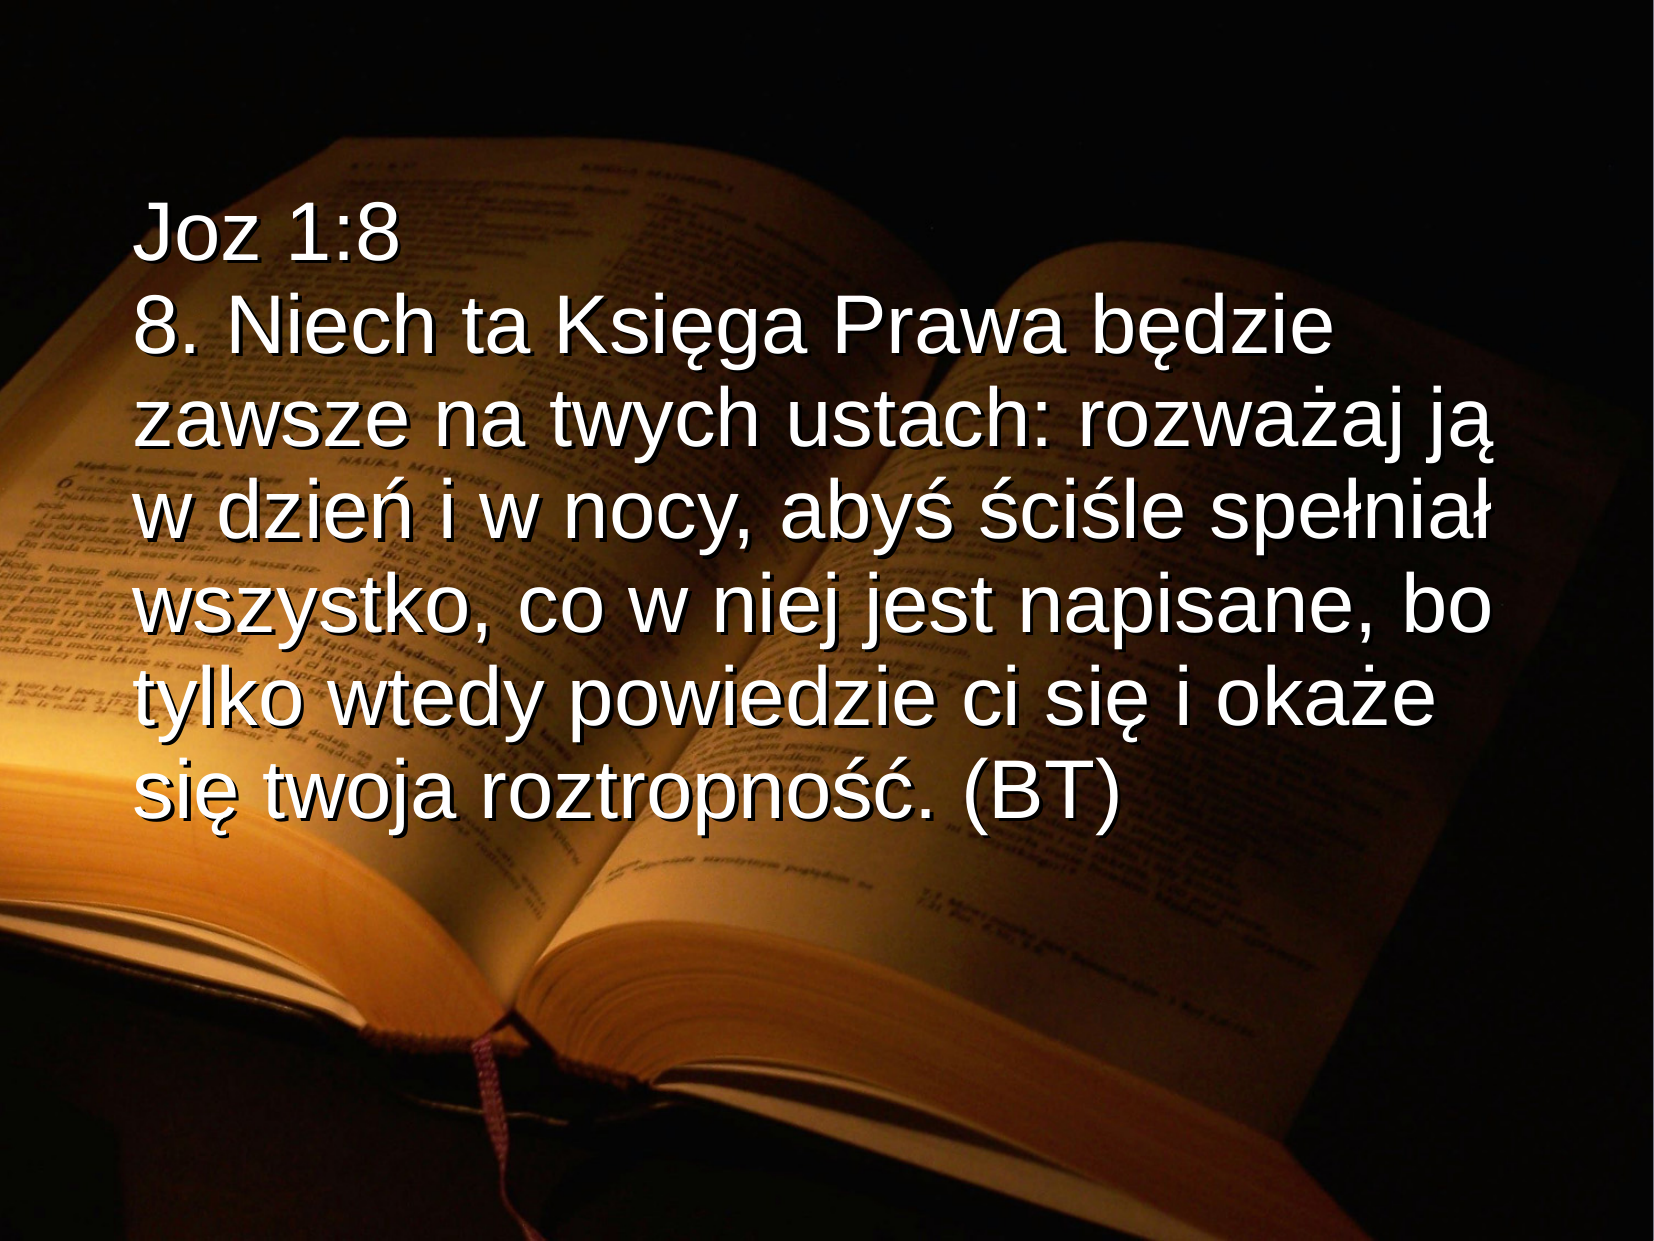

Joz 1:8
8. Niech ta Księga Prawa będzie zawsze na twych ustach: rozważaj ją w dzień i w nocy, abyś ściśle spełniał wszystko, co w niej jest napisane, bo tylko wtedy powiedzie ci się i okaże się twoja roztropność. (BT)